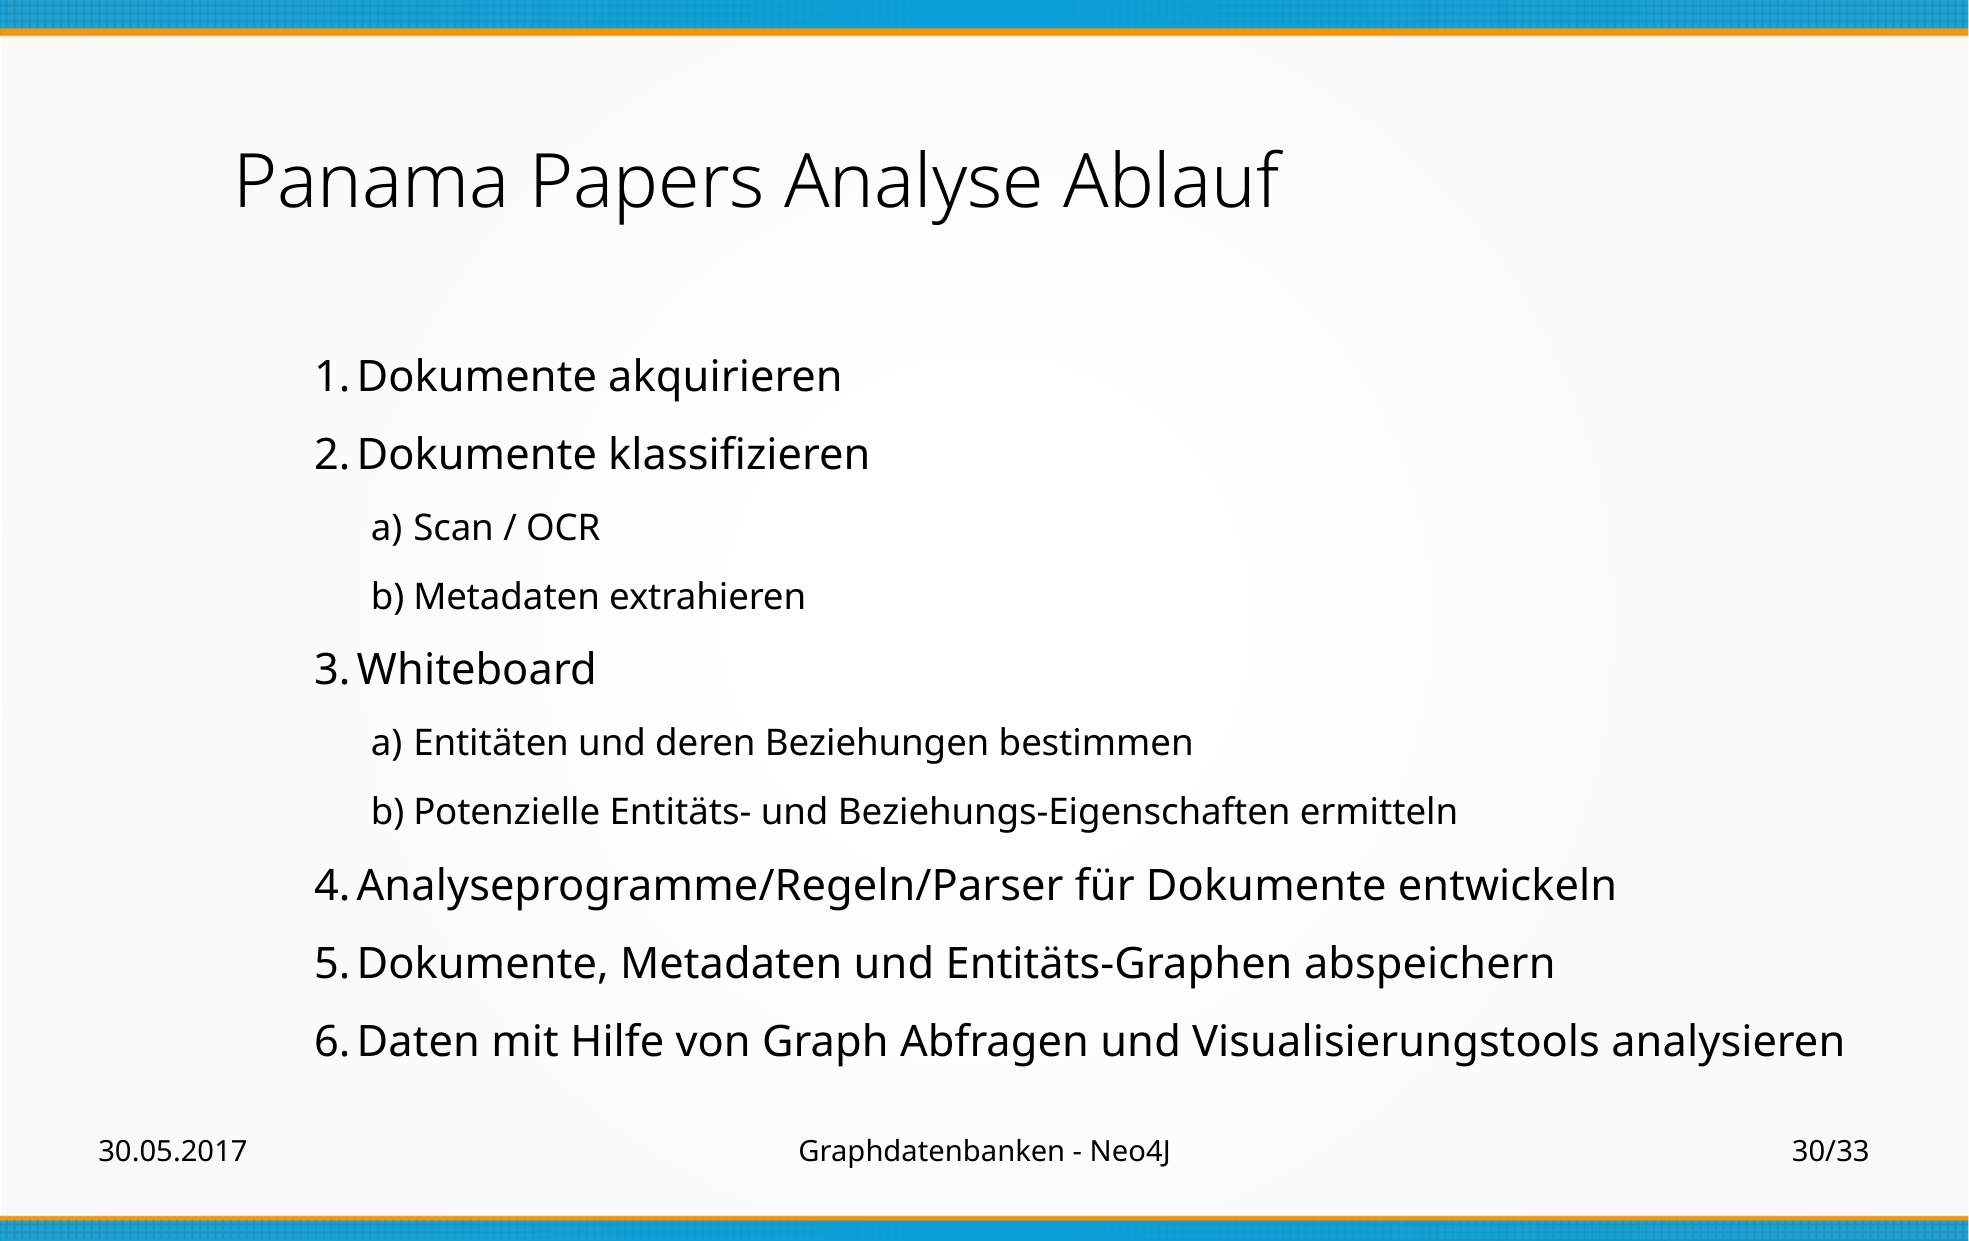

# Panama Papers Analyse Ablauf
Dokumente akquirieren
Dokumente klassifizieren
Scan / OCR
Metadaten extrahieren
Whiteboard
Entitäten und deren Beziehungen bestimmen
Potenzielle Entitäts- und Beziehungs-Eigenschaften ermitteln
Analyseprogramme/Regeln/Parser für Dokumente entwickeln
Dokumente, Metadaten und Entitäts-Graphen abspeichern
Daten mit Hilfe von Graph Abfragen und Visualisierungstools analysieren
30.05.2017
Graphdatenbanken - Neo4J
30